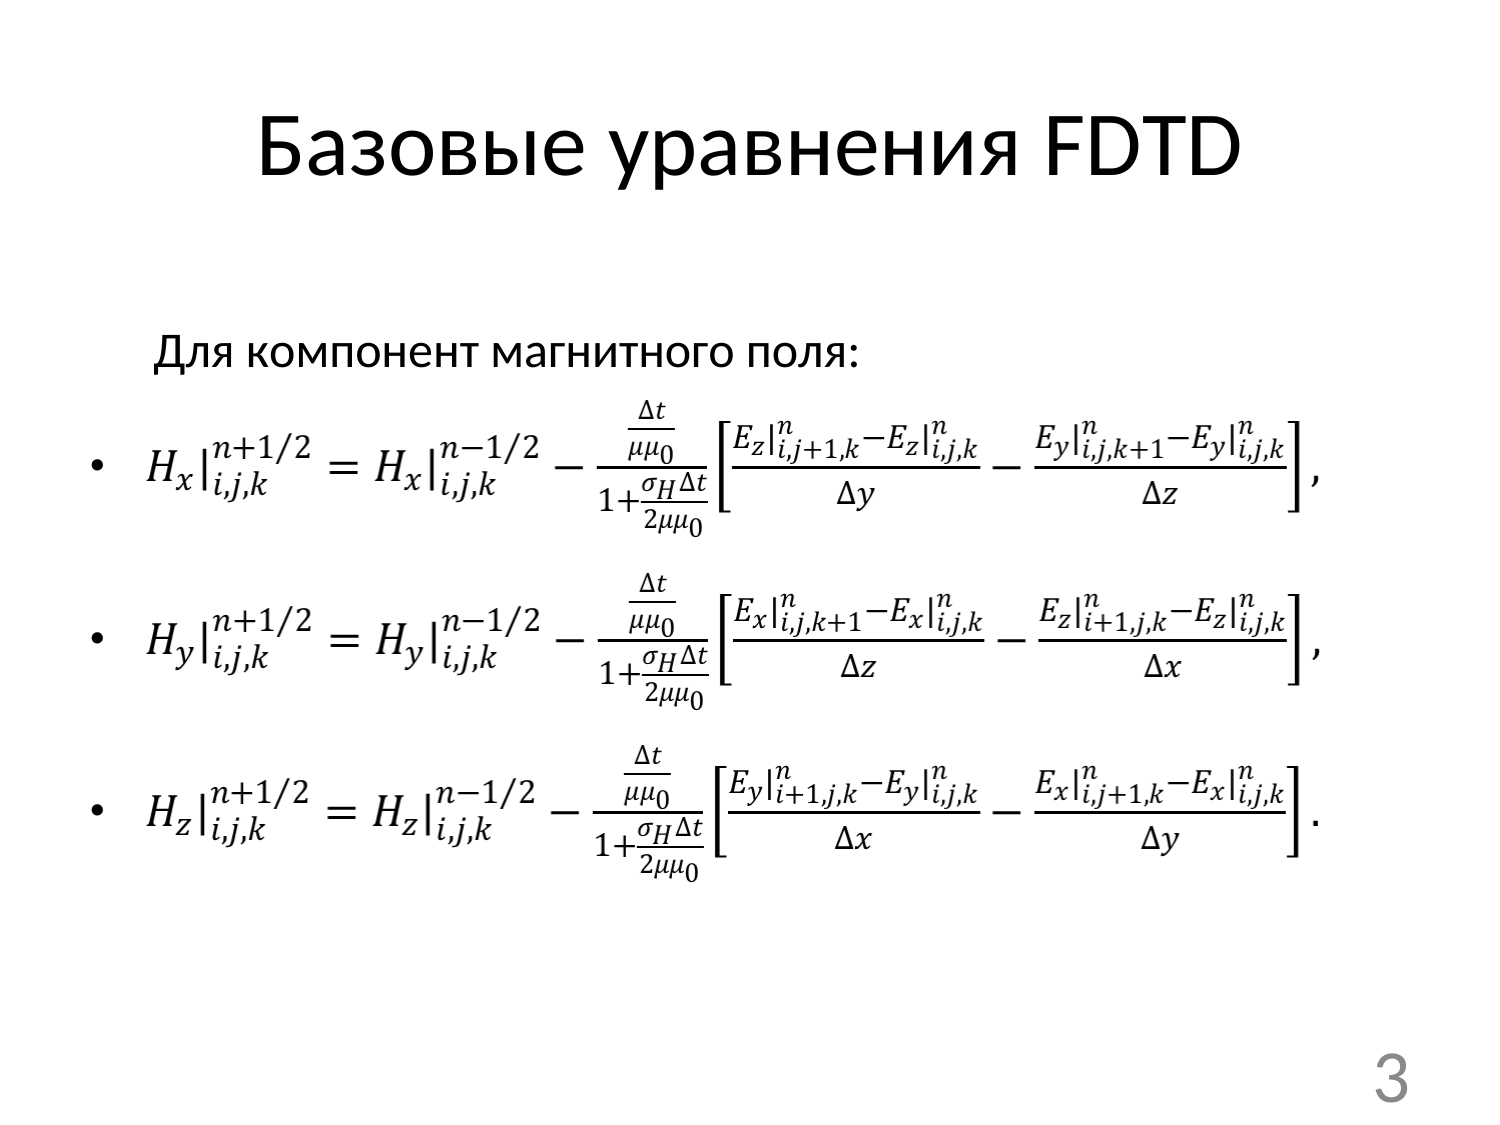

# Базовые уравнения FDTD
Для компонент магнитного поля: